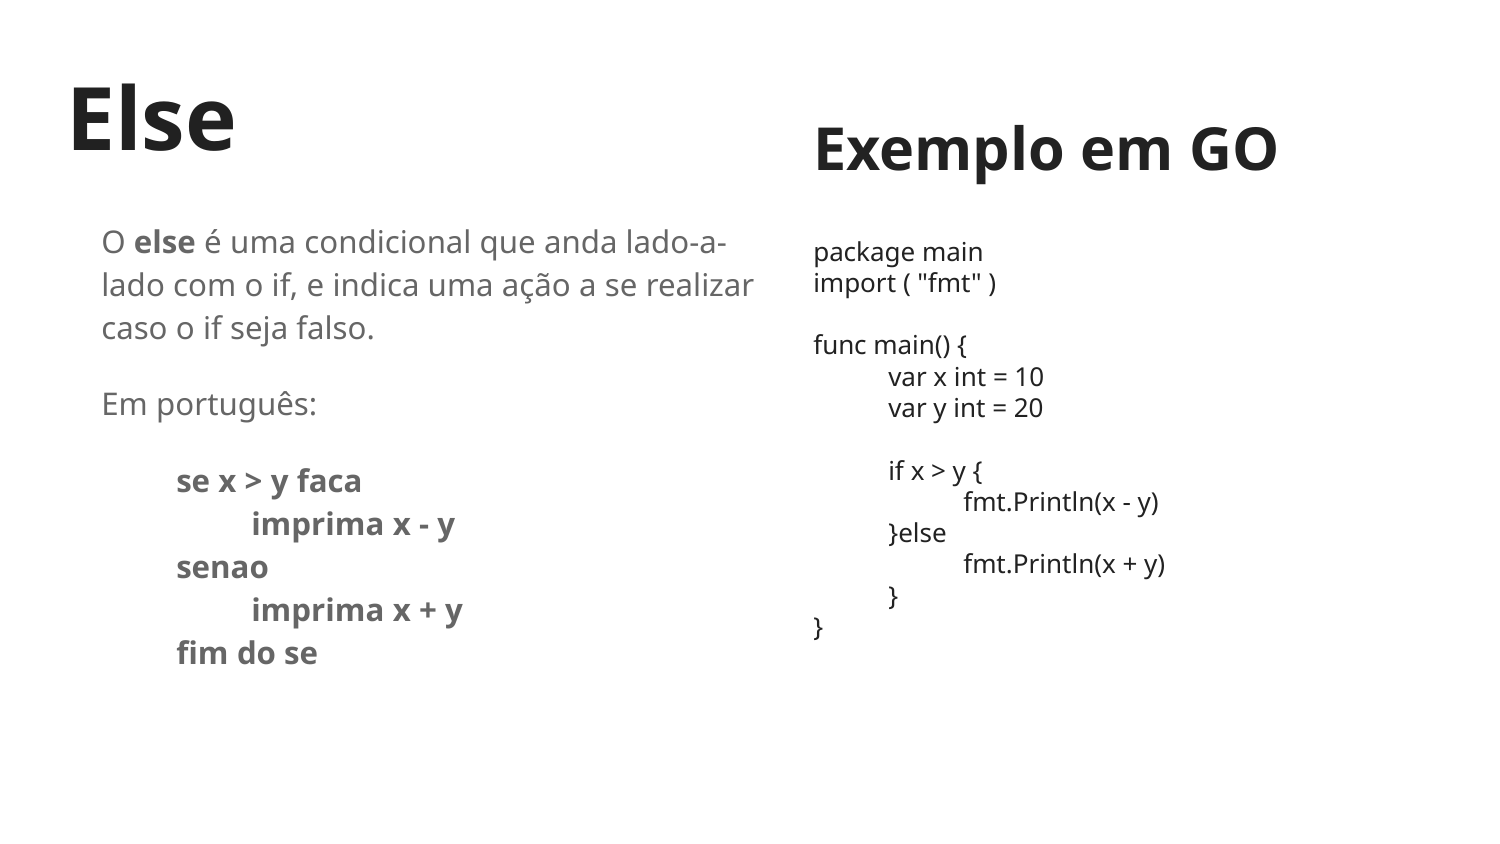

# Else
Exemplo em GO
package main
import ( "fmt" )
func main() {
var x int = 10
var y int = 20
if x > y {
	fmt.Println(x - y)
}else
	fmt.Println(x + y)
}
}
O else é uma condicional que anda lado-a-lado com o if, e indica uma ação a se realizar caso o if seja falso.
Em português:
se x > y faca
		imprima x - y
senao
	imprima x + y
fim do se